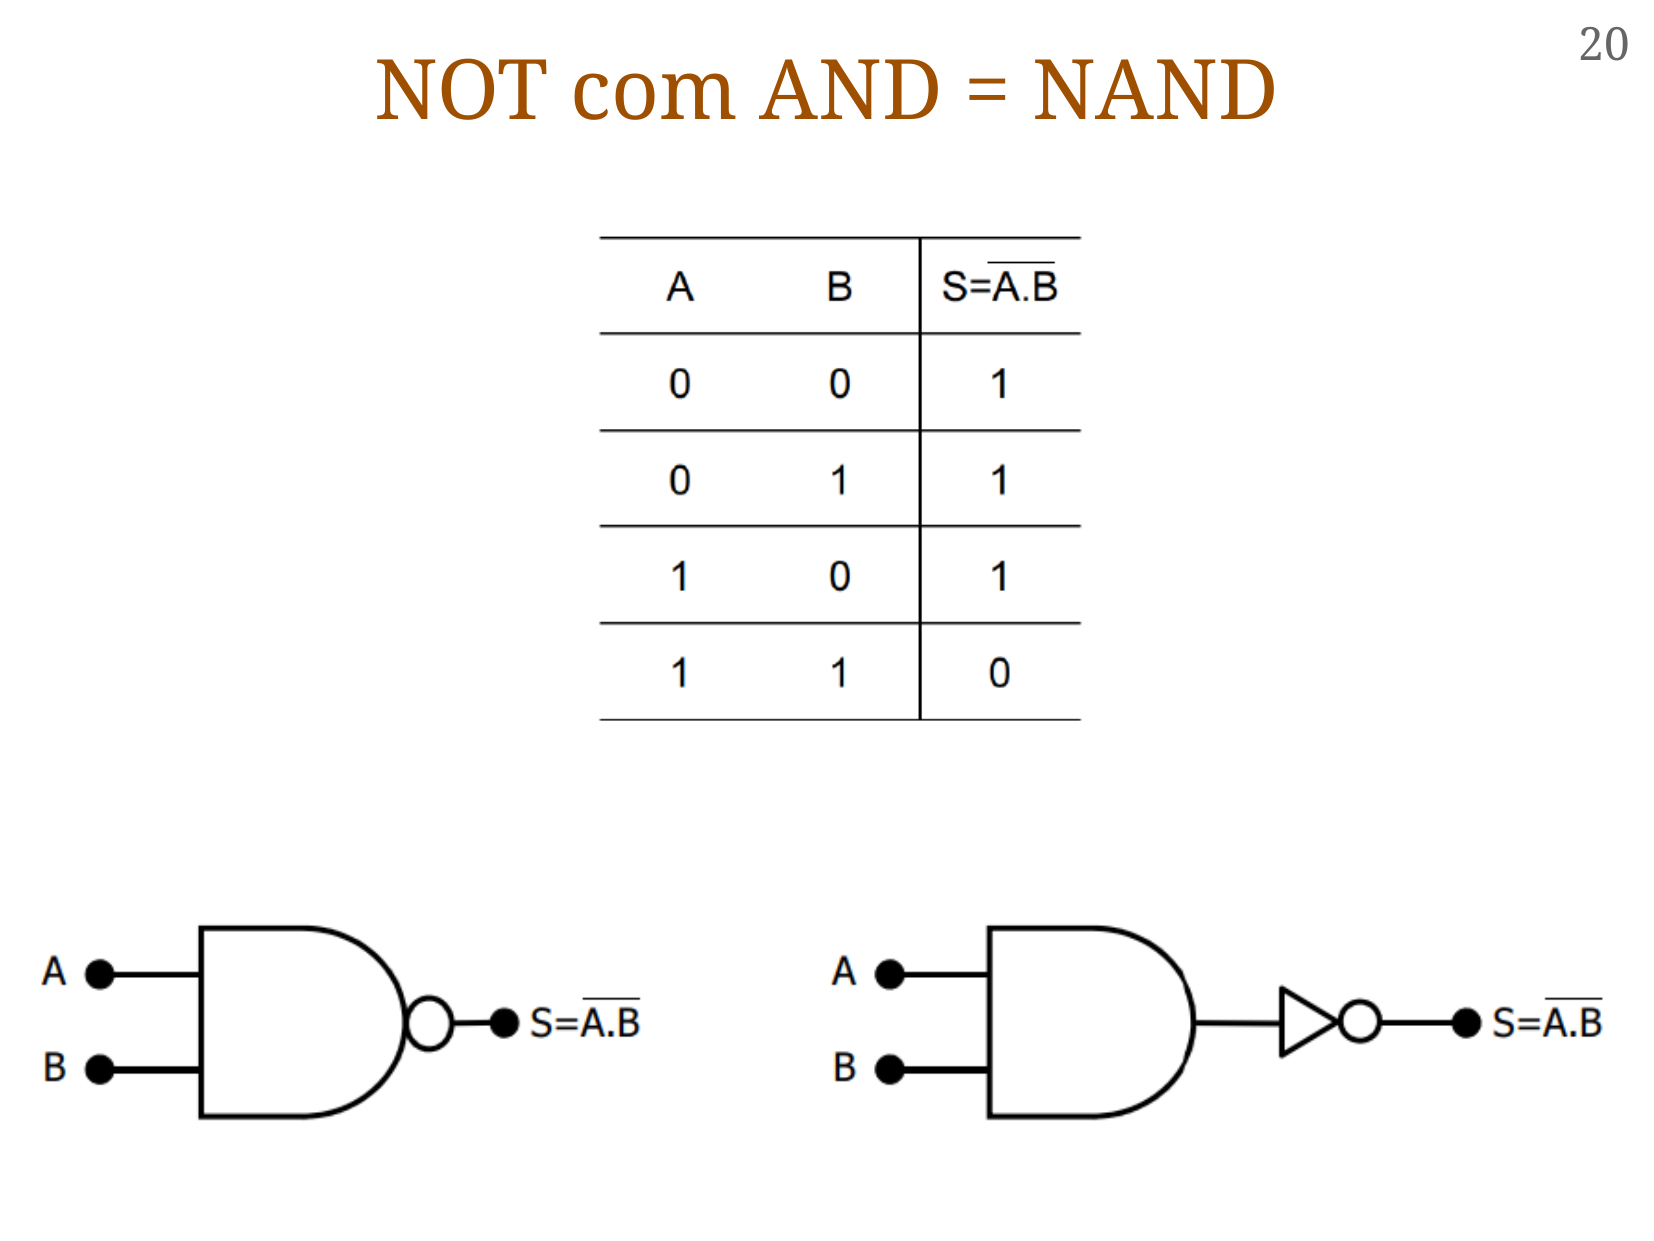

20
# NOT com AND = NAND